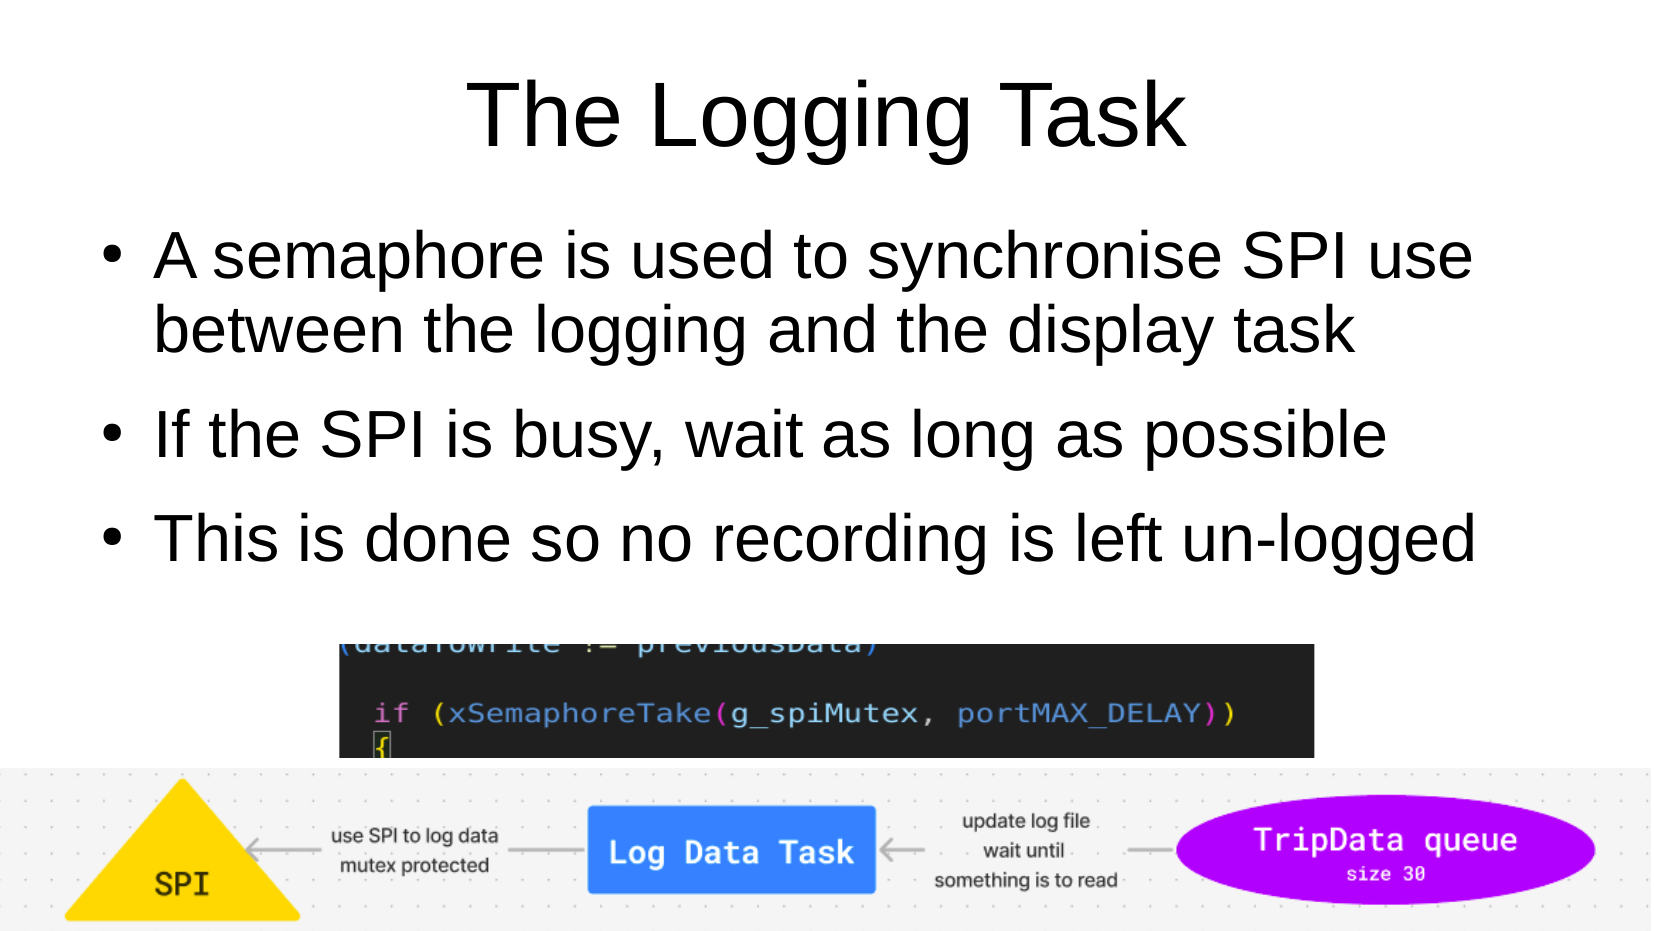

# The Logging Task
A semaphore is used to synchronise SPI use between the logging and the display task
If the SPI is busy, wait as long as possible
This is done so no recording is left un-logged